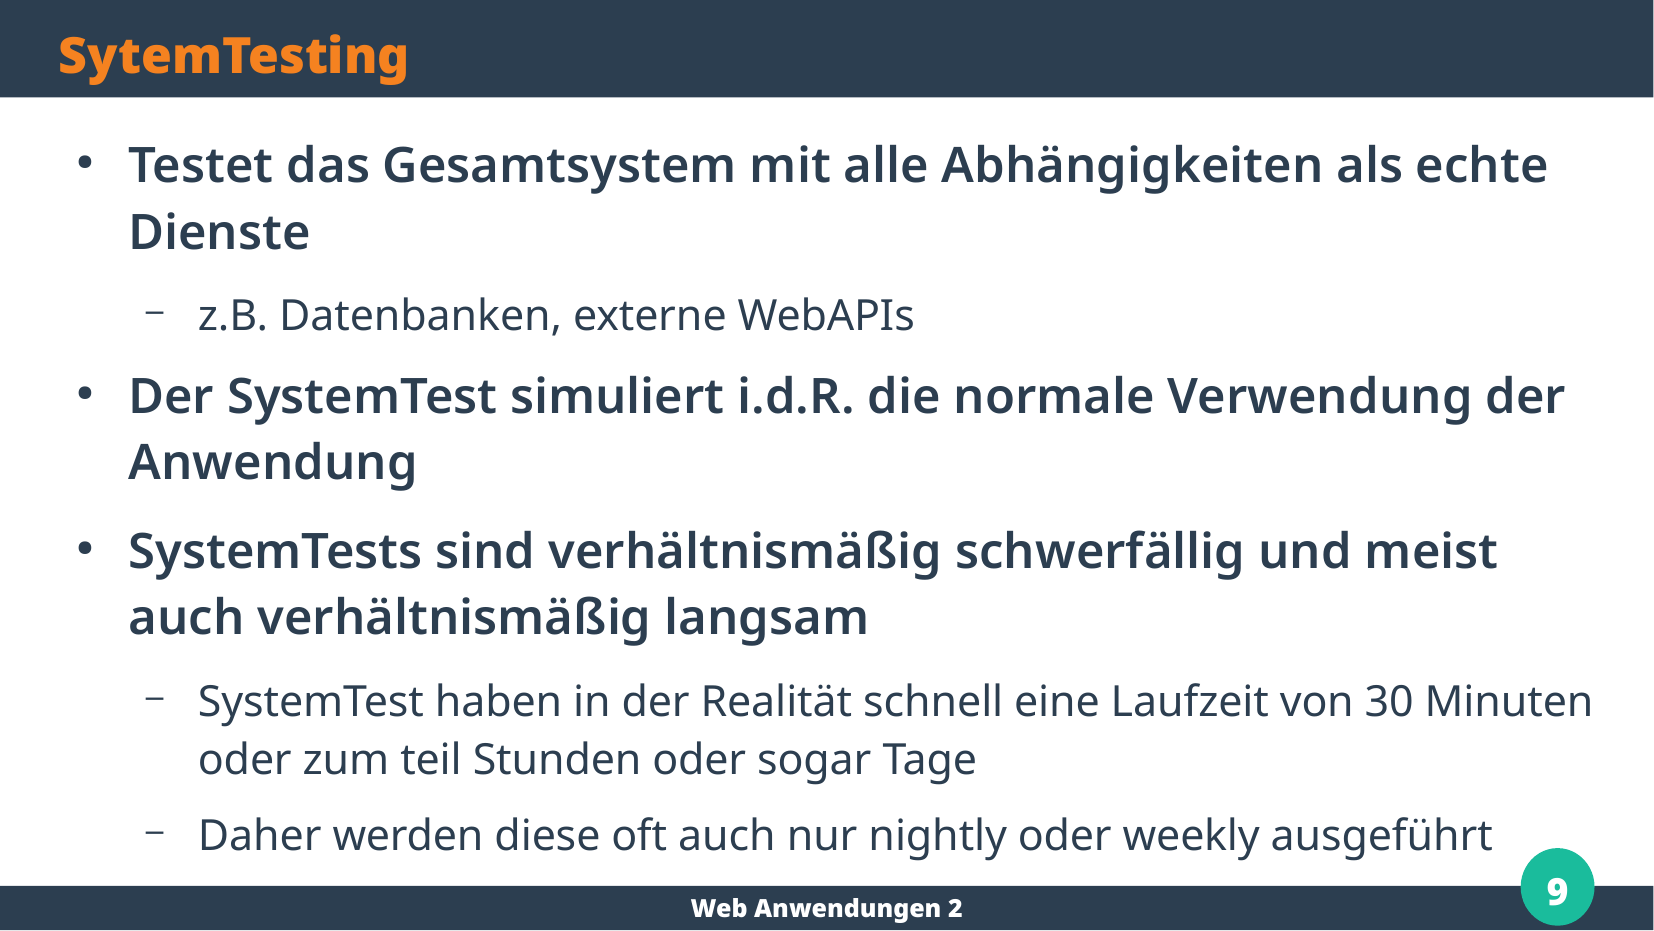

# SytemTesting
Testet das Gesamtsystem mit alle Abhängigkeiten als echte Dienste
z.B. Datenbanken, externe WebAPIs
Der SystemTest simuliert i.d.R. die normale Verwendung der Anwendung
SystemTests sind verhältnismäßig schwerfällig und meist auch verhältnismäßig langsam
SystemTest haben in der Realität schnell eine Laufzeit von 30 Minuten oder zum teil Stunden oder sogar Tage
Daher werden diese oft auch nur nightly oder weekly ausgeführt
9